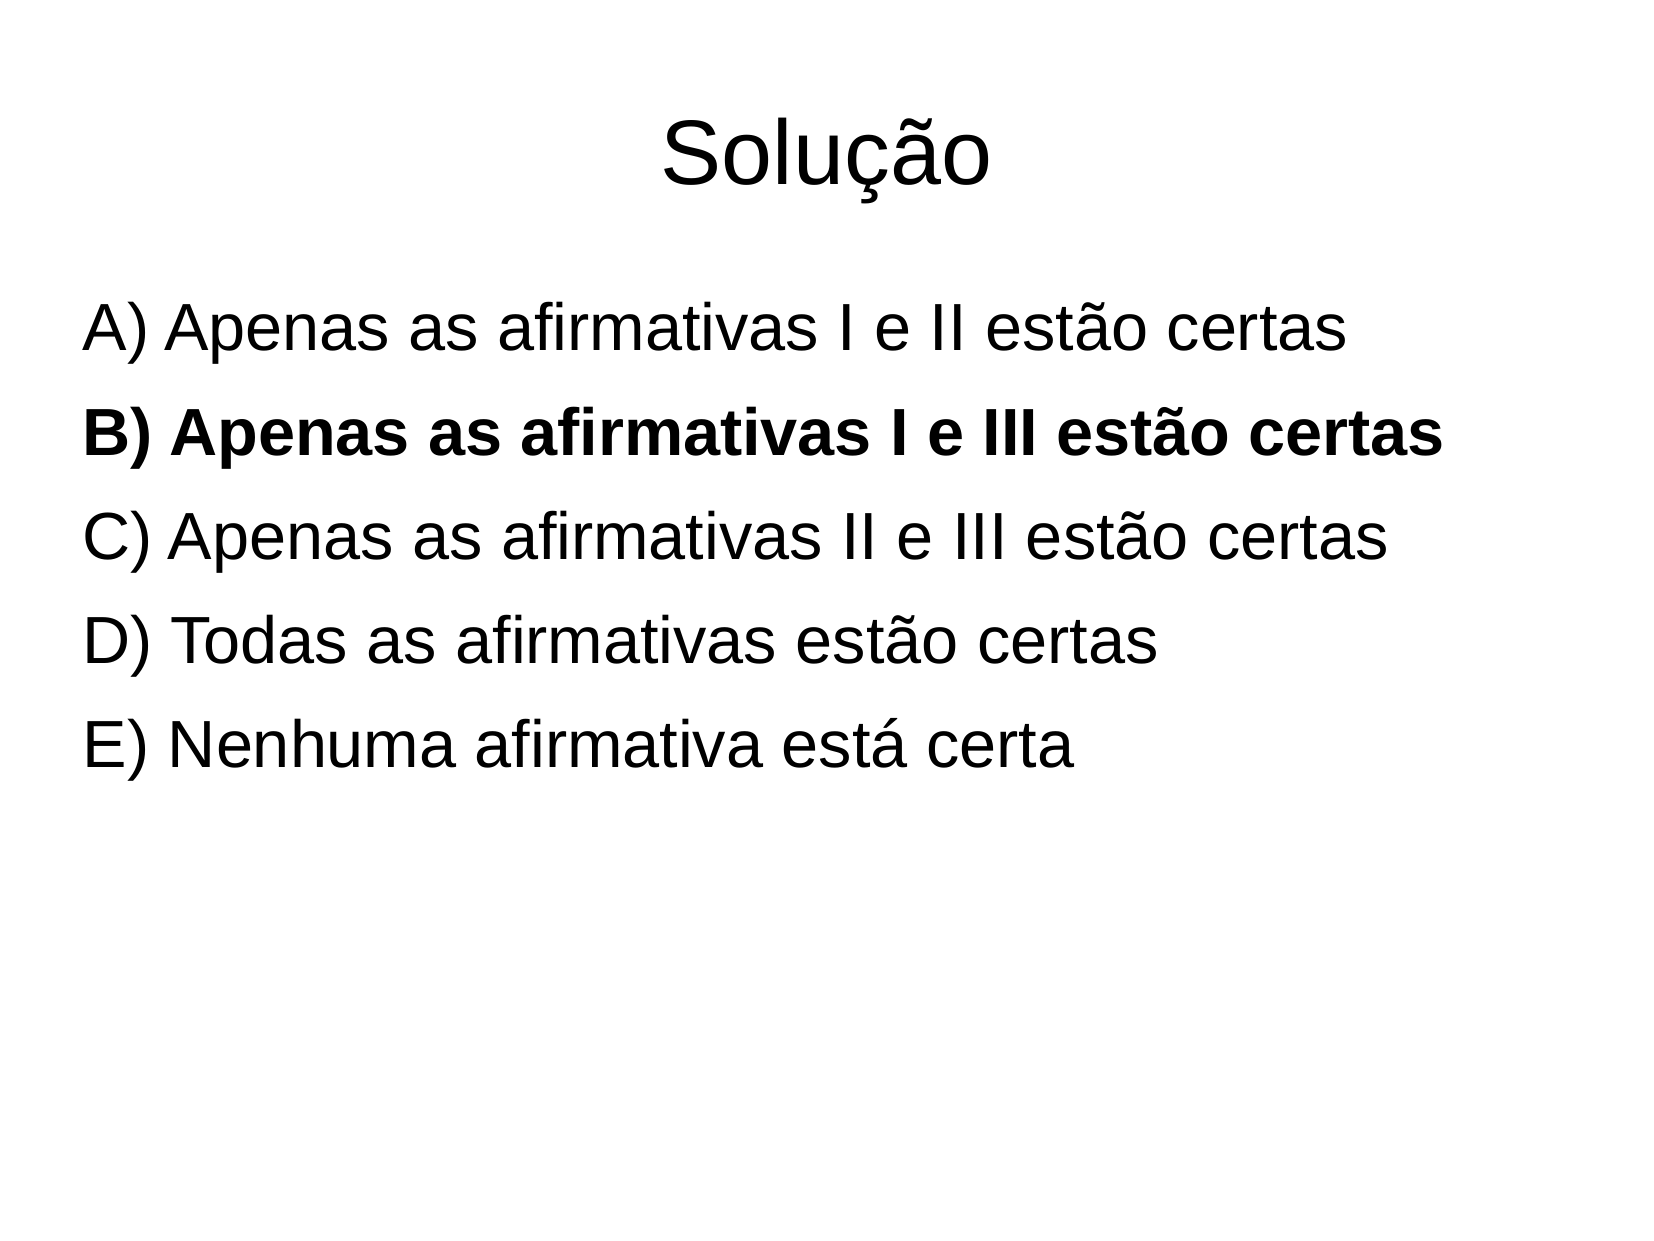

# Solução
A) Apenas as afirmativas I e II estão certas
B) Apenas as afirmativas I e III estão certas
C) Apenas as afirmativas II e III estão certas
D) Todas as afirmativas estão certas
E) Nenhuma afirmativa está certa